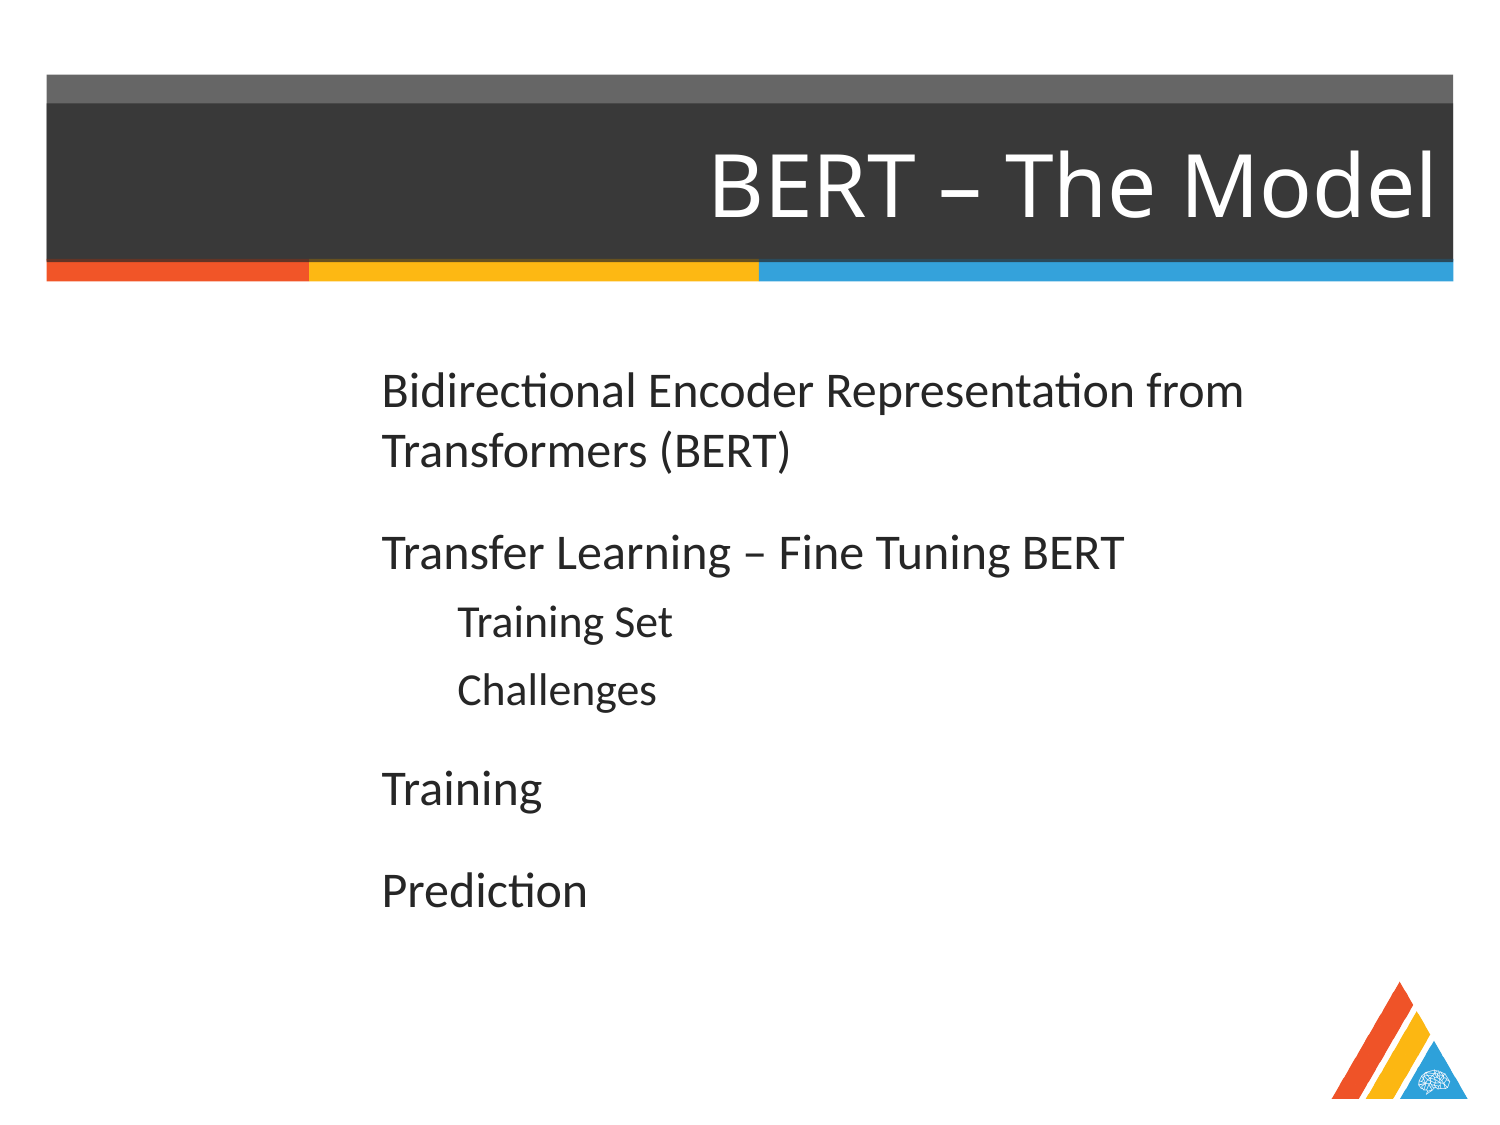

# BERT – The Model
Bidirectional Encoder Representation from Transformers (BERT)
Transfer Learning – Fine Tuning BERT
Training Set
Challenges
Training
Prediction